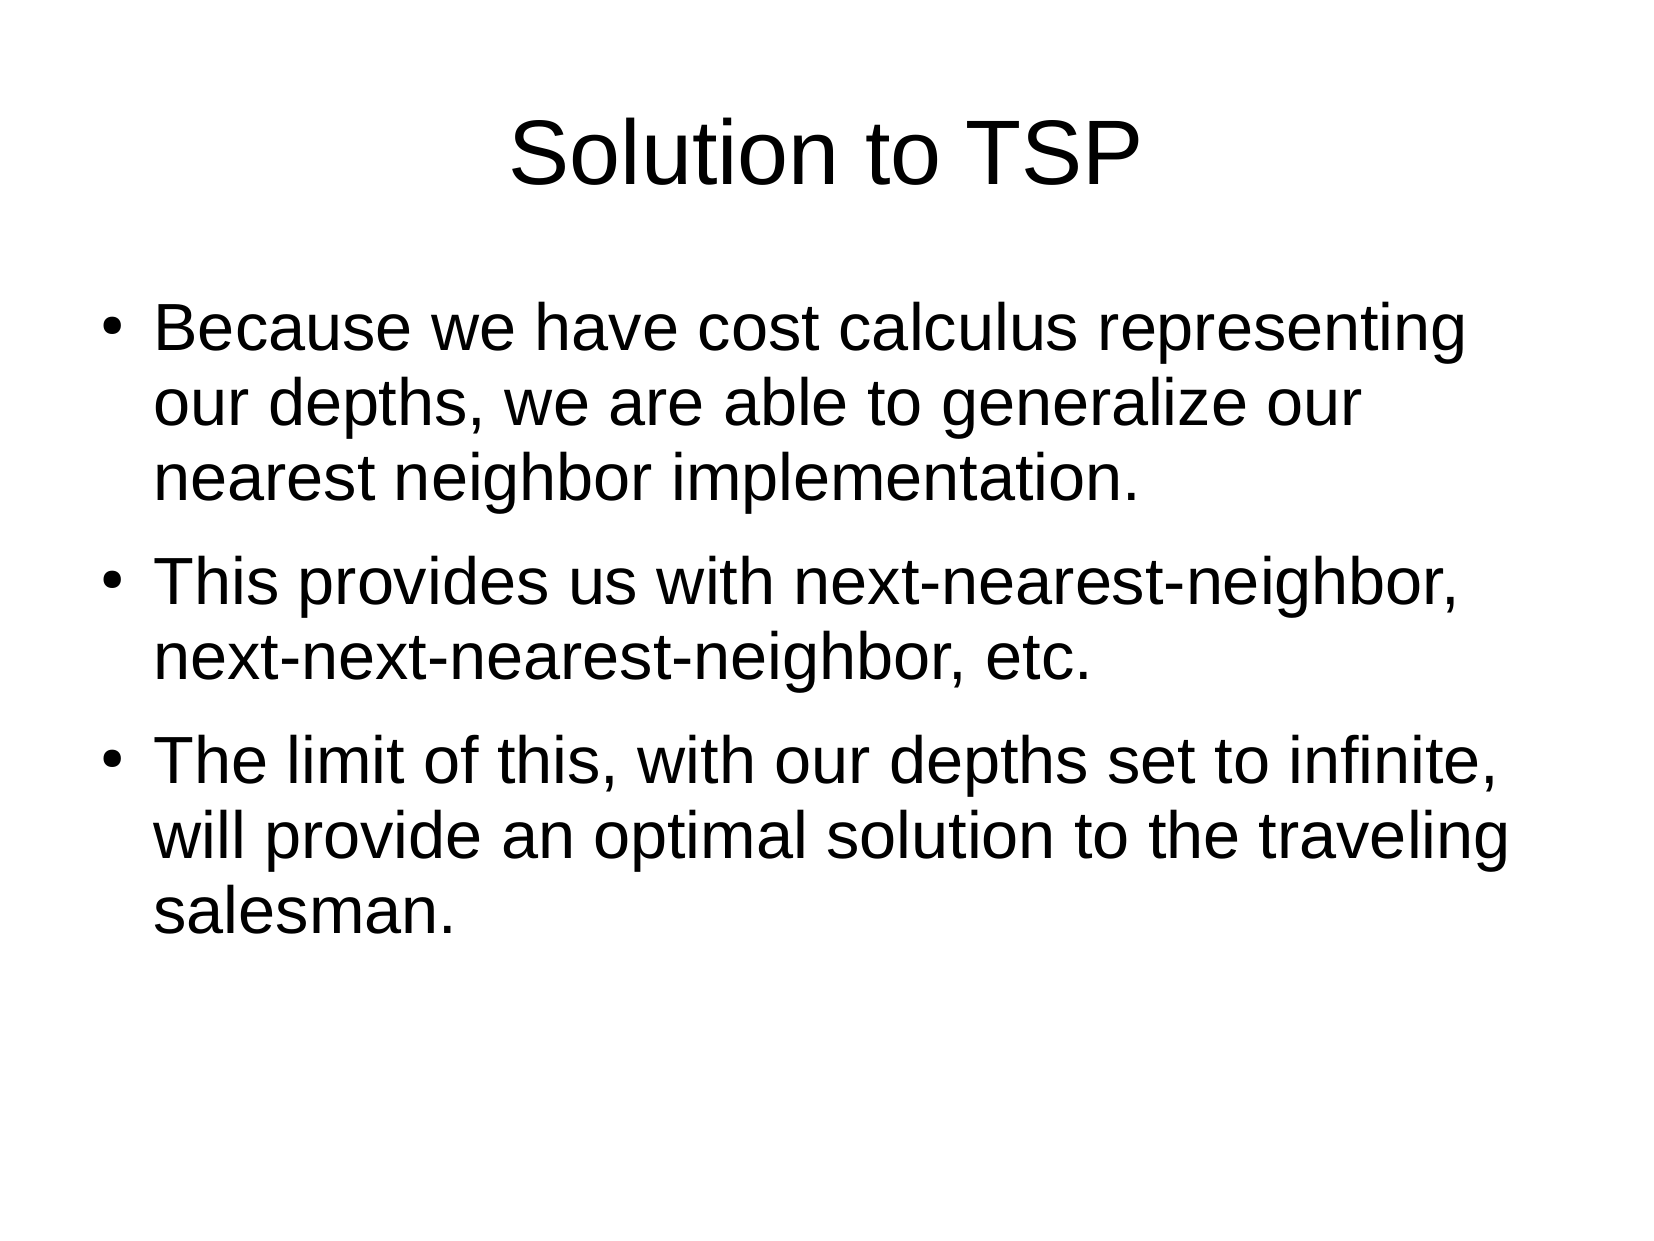

# Solution to TSP
Because we have cost calculus representing our depths, we are able to generalize our nearest neighbor implementation.
This provides us with next-nearest-neighbor, next-next-nearest-neighbor, etc.
The limit of this, with our depths set to infinite, will provide an optimal solution to the traveling salesman.